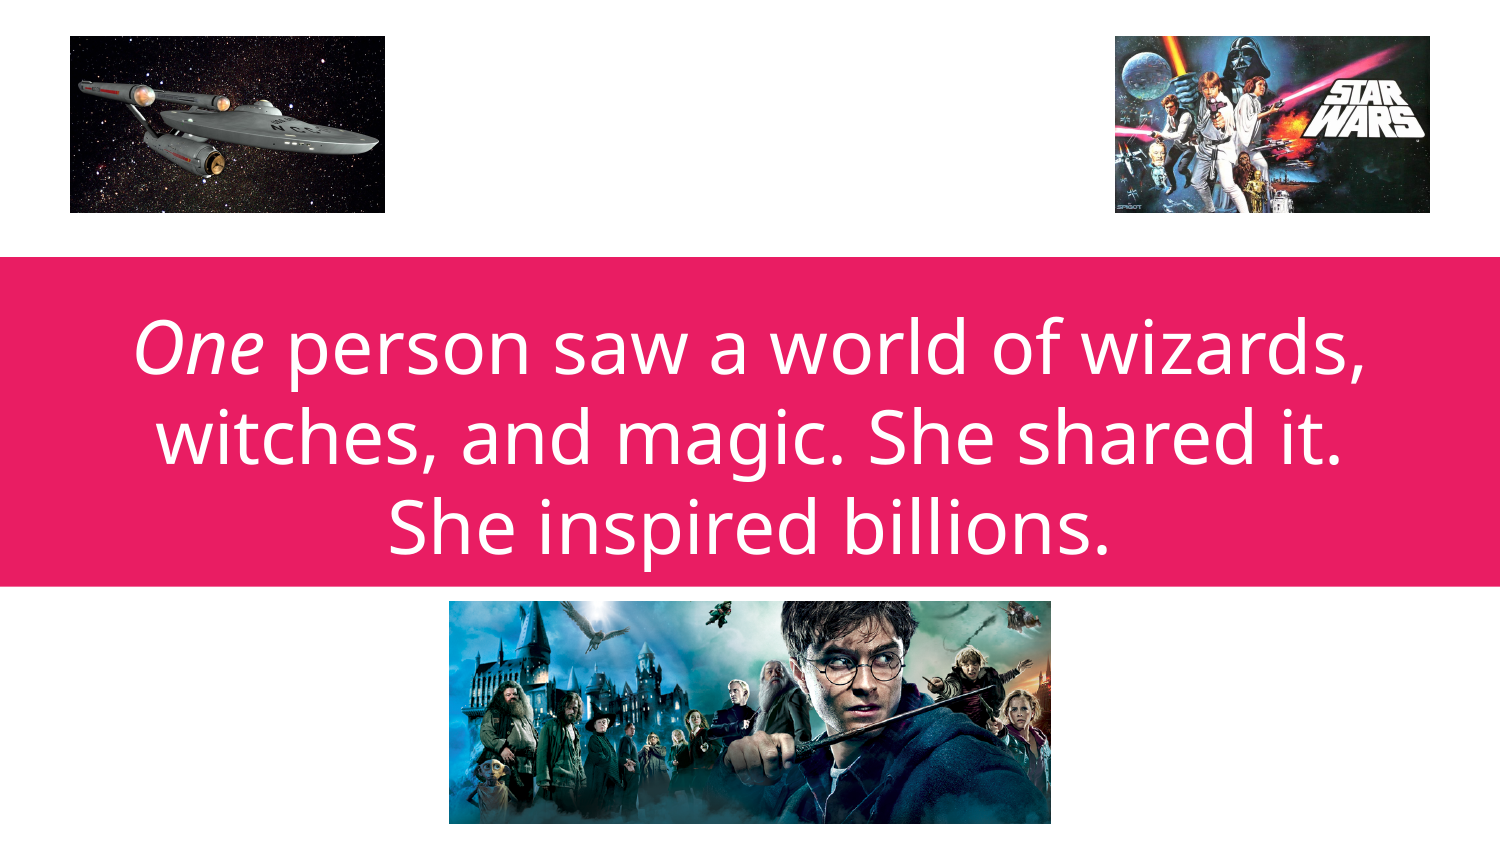

# One person saw a world of wizards, witches, and magic. She shared it. She inspired billions.